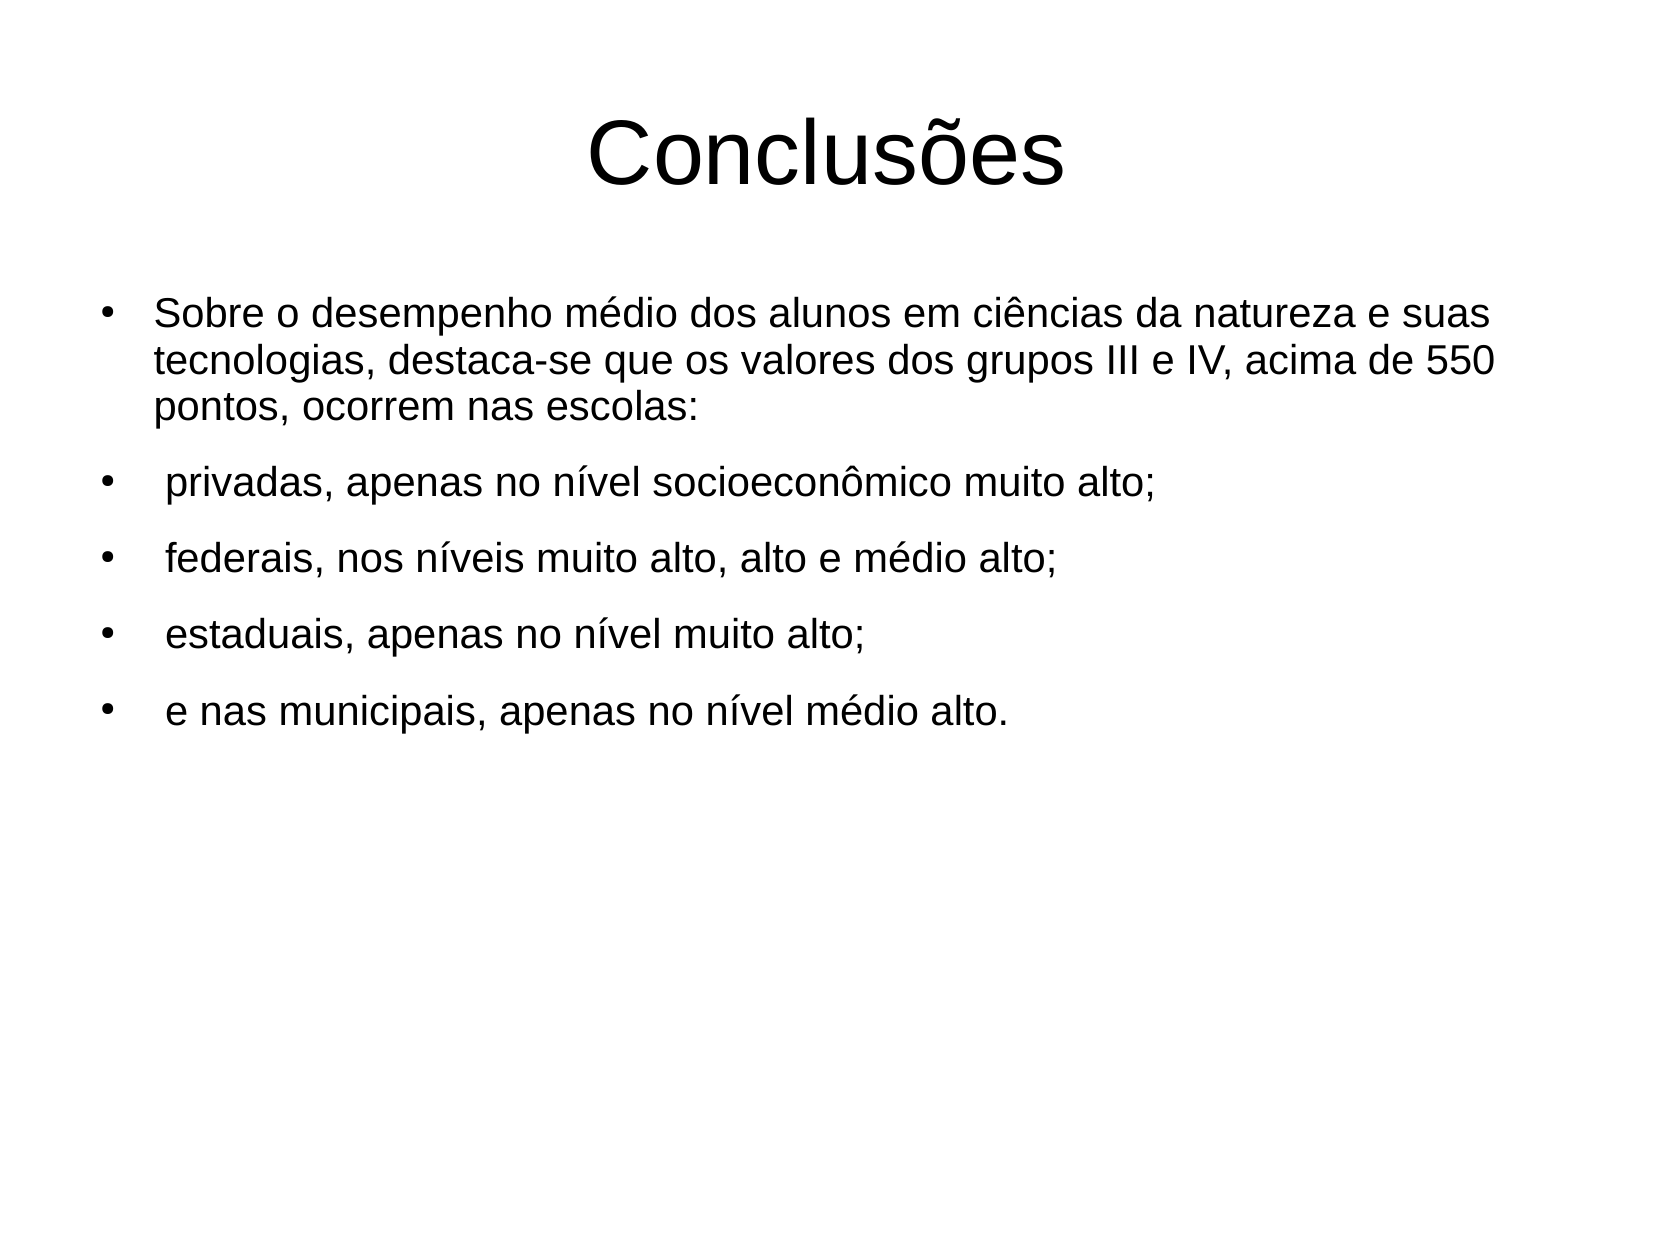

# Conclusões
Sobre o desempenho médio dos alunos em ciências da natureza e suas tecnologias, destaca-se que os valores dos grupos III e IV, acima de 550 pontos, ocorrem nas escolas:
 privadas, apenas no nível socioeconômico muito alto;
 federais, nos níveis muito alto, alto e médio alto;
 estaduais, apenas no nível muito alto;
 e nas municipais, apenas no nível médio alto.